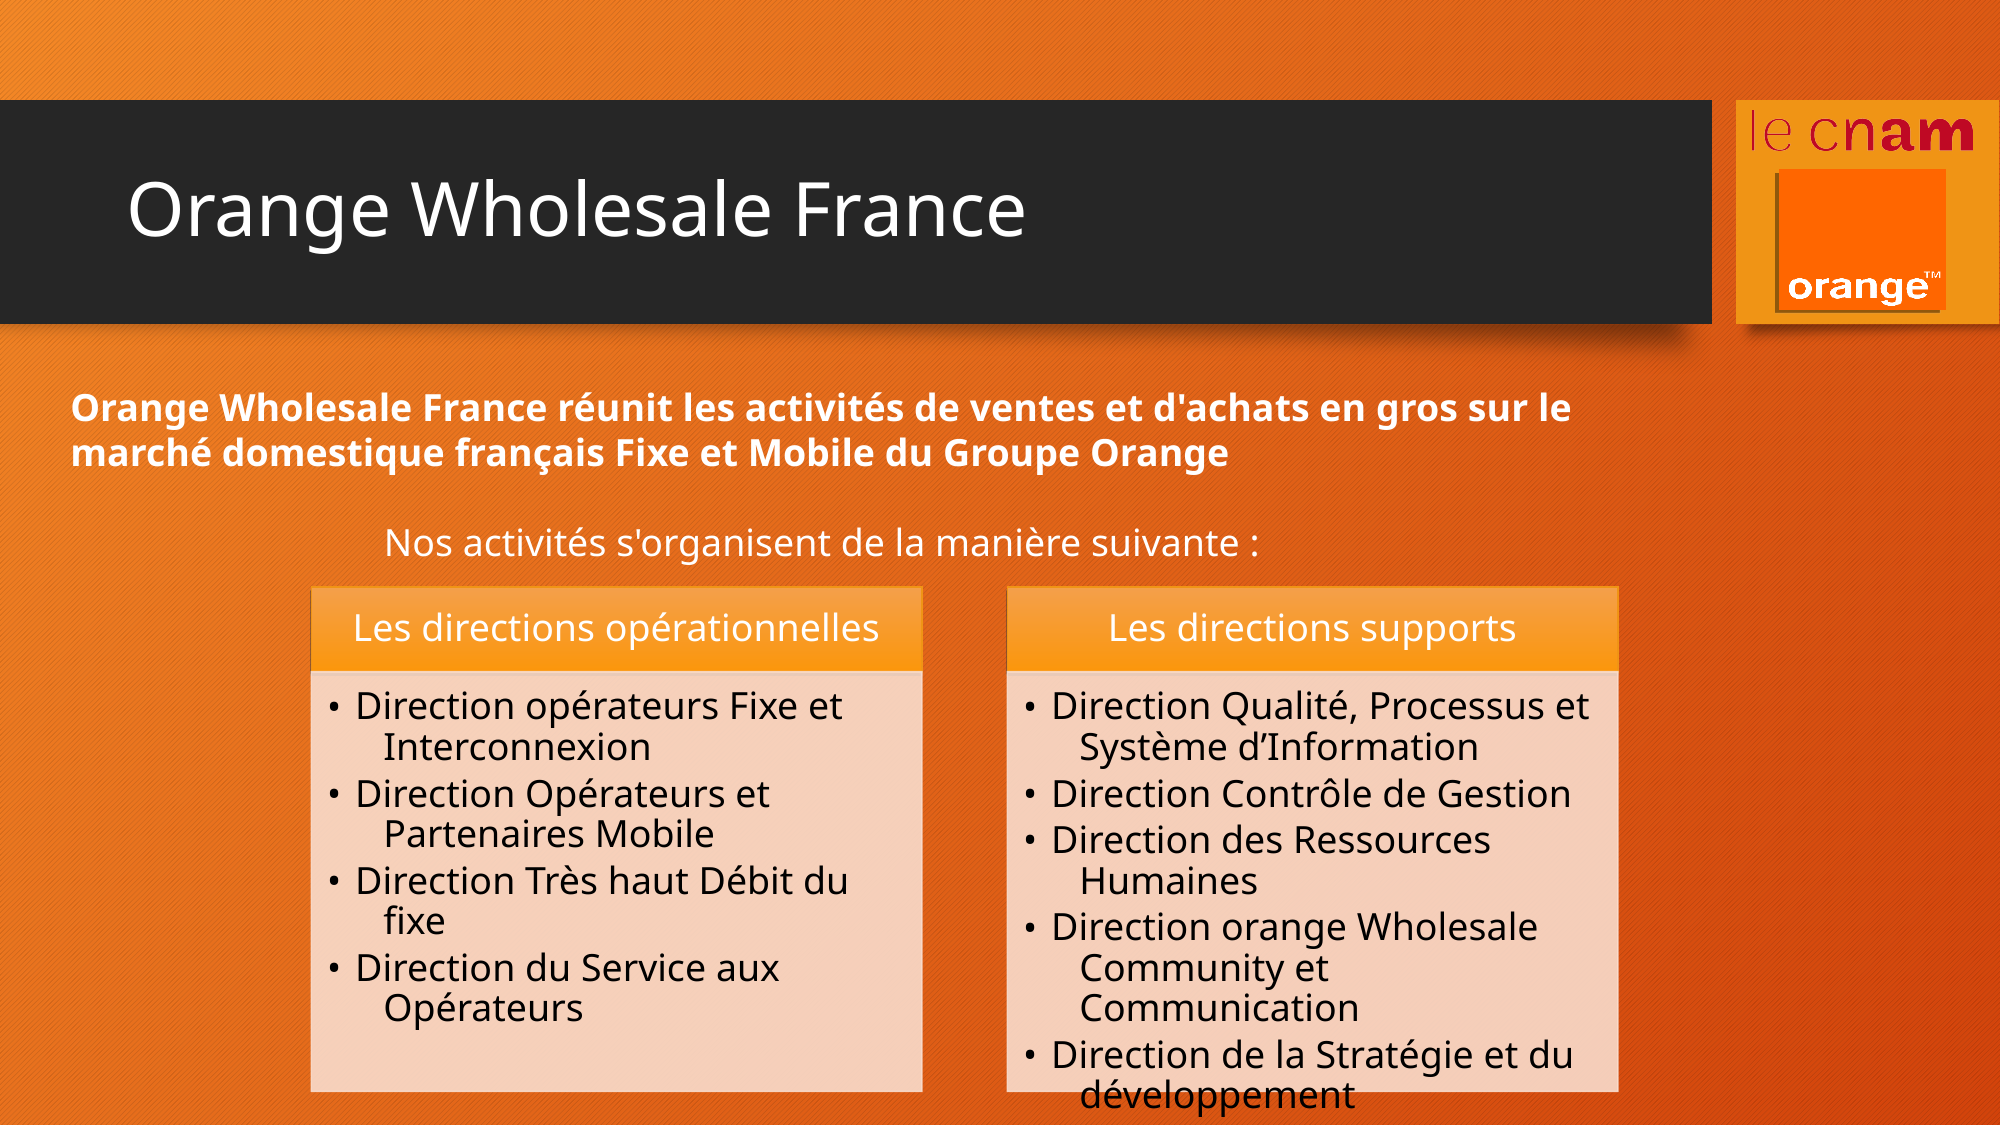

# Orange Wholesale France
Orange Wholesale France réunit les activités de ventes et d'achats en gros sur le marché domestique français Fixe et Mobile du Groupe Orange
Nos activités s'organisent de la manière suivante :
Les directions opérationnelles
Les directions supports
Direction opérateurs Fixe et Interconnexion
Direction Opérateurs et Partenaires Mobile
Direction Très haut Débit du fixe
Direction du Service aux Opérateurs
Direction Qualité, Processus et Système d’Information
Direction Contrôle de Gestion
Direction des Ressources Humaines
Direction orange Wholesale Community et Communication
Direction de la Stratégie et du développement